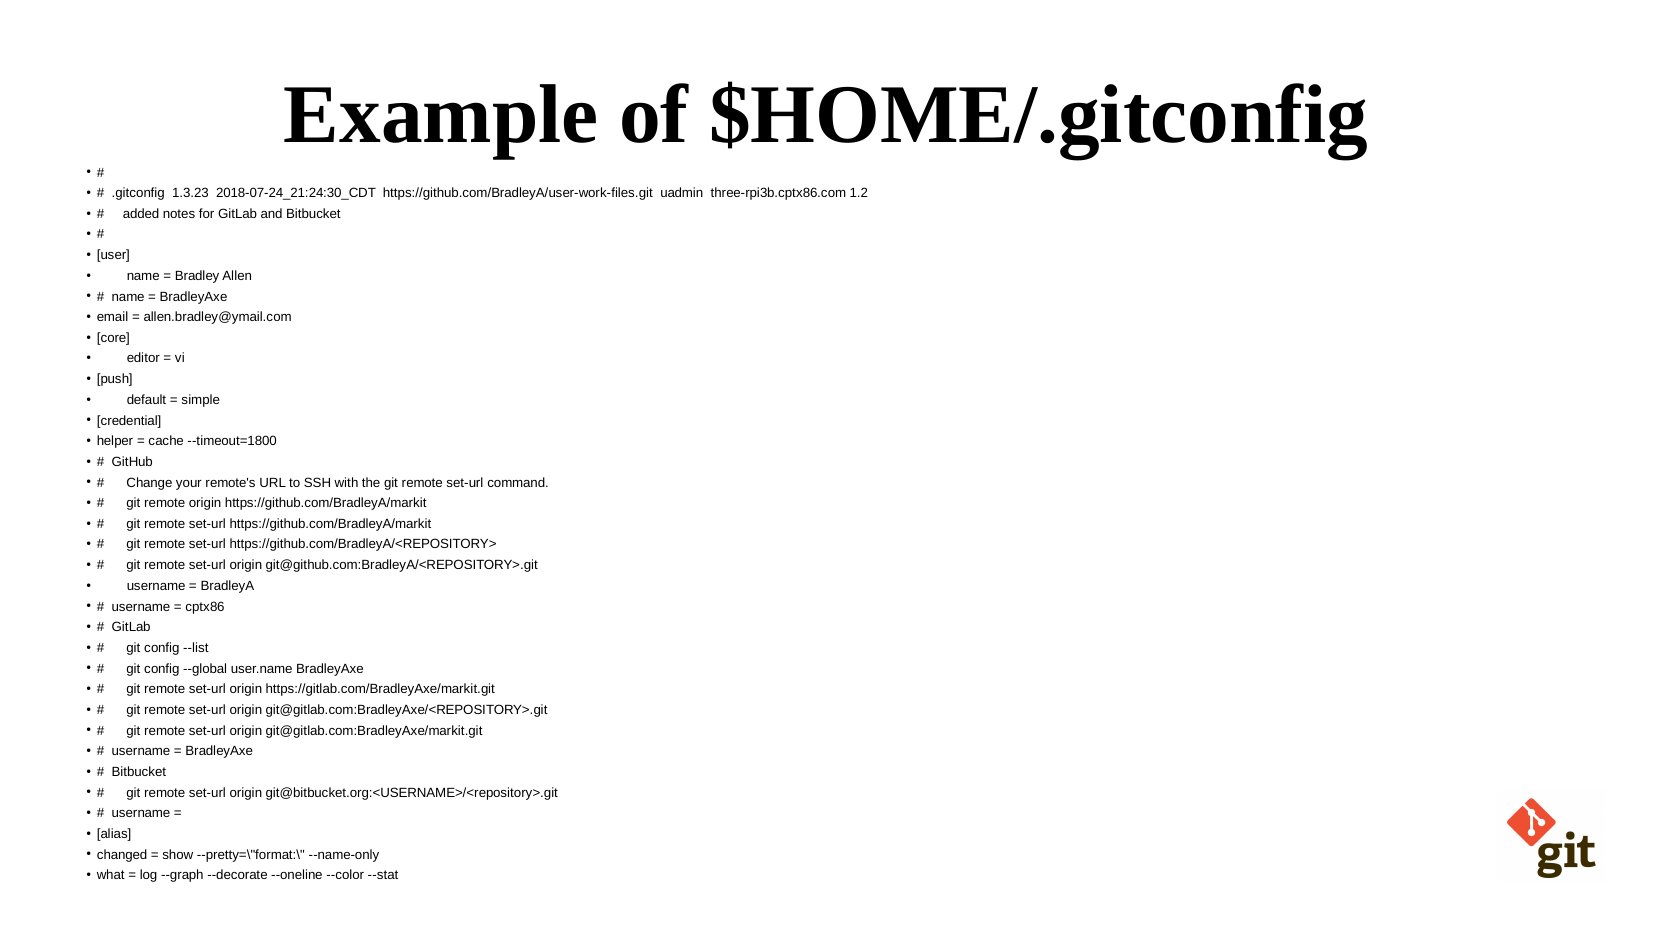

# Example of $HOME/.gitconfig
#
#	.gitconfig 1.3.23 2018-07-24_21:24:30_CDT https://github.com/BradleyA/user-work-files.git uadmin three-rpi3b.cptx86.com 1.2
#	 added notes for GitLab and Bitbucket
#
[user]
 name = Bradley Allen
#	name = BradleyAxe
email = allen.bradley@ymail.com
[core]
 editor = vi
[push]
 default = simple
[credential]
helper = cache --timeout=1800
#	GitHub
#		Change your remote's URL to SSH with the git remote set-url command.
#		git remote origin https://github.com/BradleyA/markit
#		git remote set-url https://github.com/BradleyA/markit
#		git remote set-url https://github.com/BradleyA/<REPOSITORY>
#		git remote set-url origin git@github.com:BradleyA/<REPOSITORY>.git
 username = BradleyA
#	username = cptx86
#	GitLab
#		git config --list
#		git config --global user.name BradleyAxe
#		git remote set-url origin https://gitlab.com/BradleyAxe/markit.git
#		git remote set-url origin git@gitlab.com:BradleyAxe/<REPOSITORY>.git
#		git remote set-url origin git@gitlab.com:BradleyAxe/markit.git
#	username = BradleyAxe
#	Bitbucket
#		git remote set-url origin git@bitbucket.org:<USERNAME>/<repository>.git
#	username =
[alias]
changed = show --pretty=\"format:\" --name-only
what = log --graph --decorate --oneline --color --stat